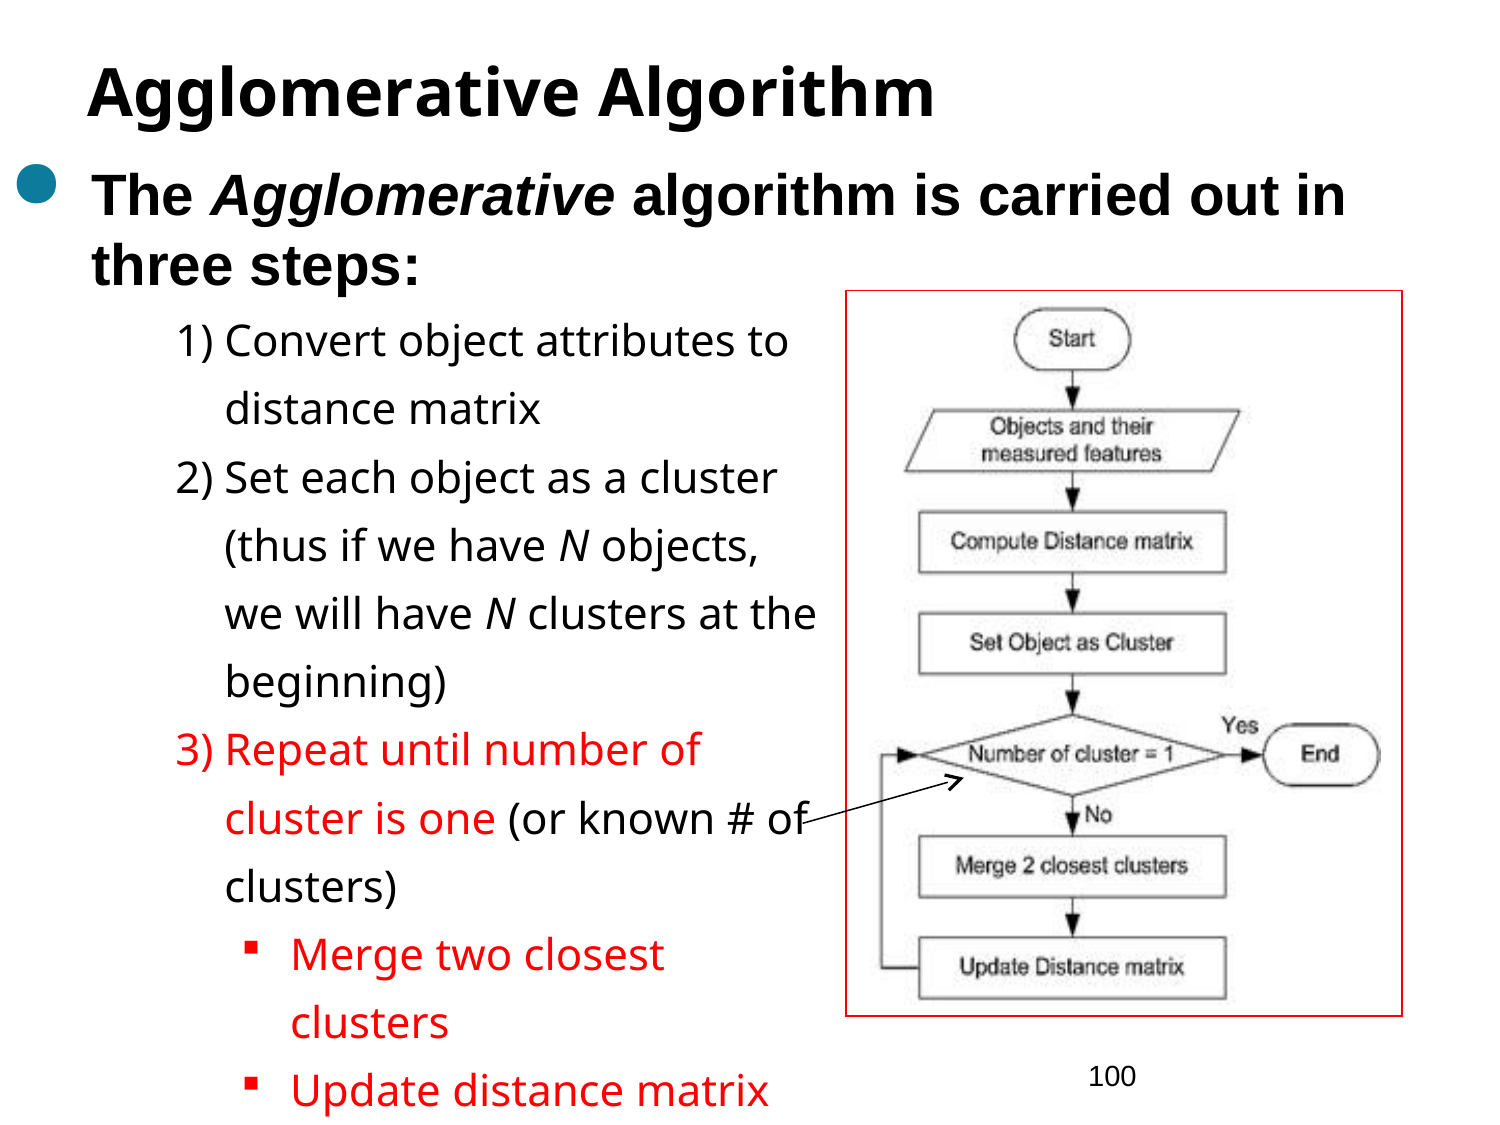

Agglomerative Algorithm
The Agglomerative algorithm is carried out in three steps:
Convert object attributes to distance matrix
Set each object as a cluster (thus if we have N objects, we will have N clusters at the beginning)
Repeat until number of cluster is one (or known # of clusters)
Merge two closest clusters
Update distance matrix